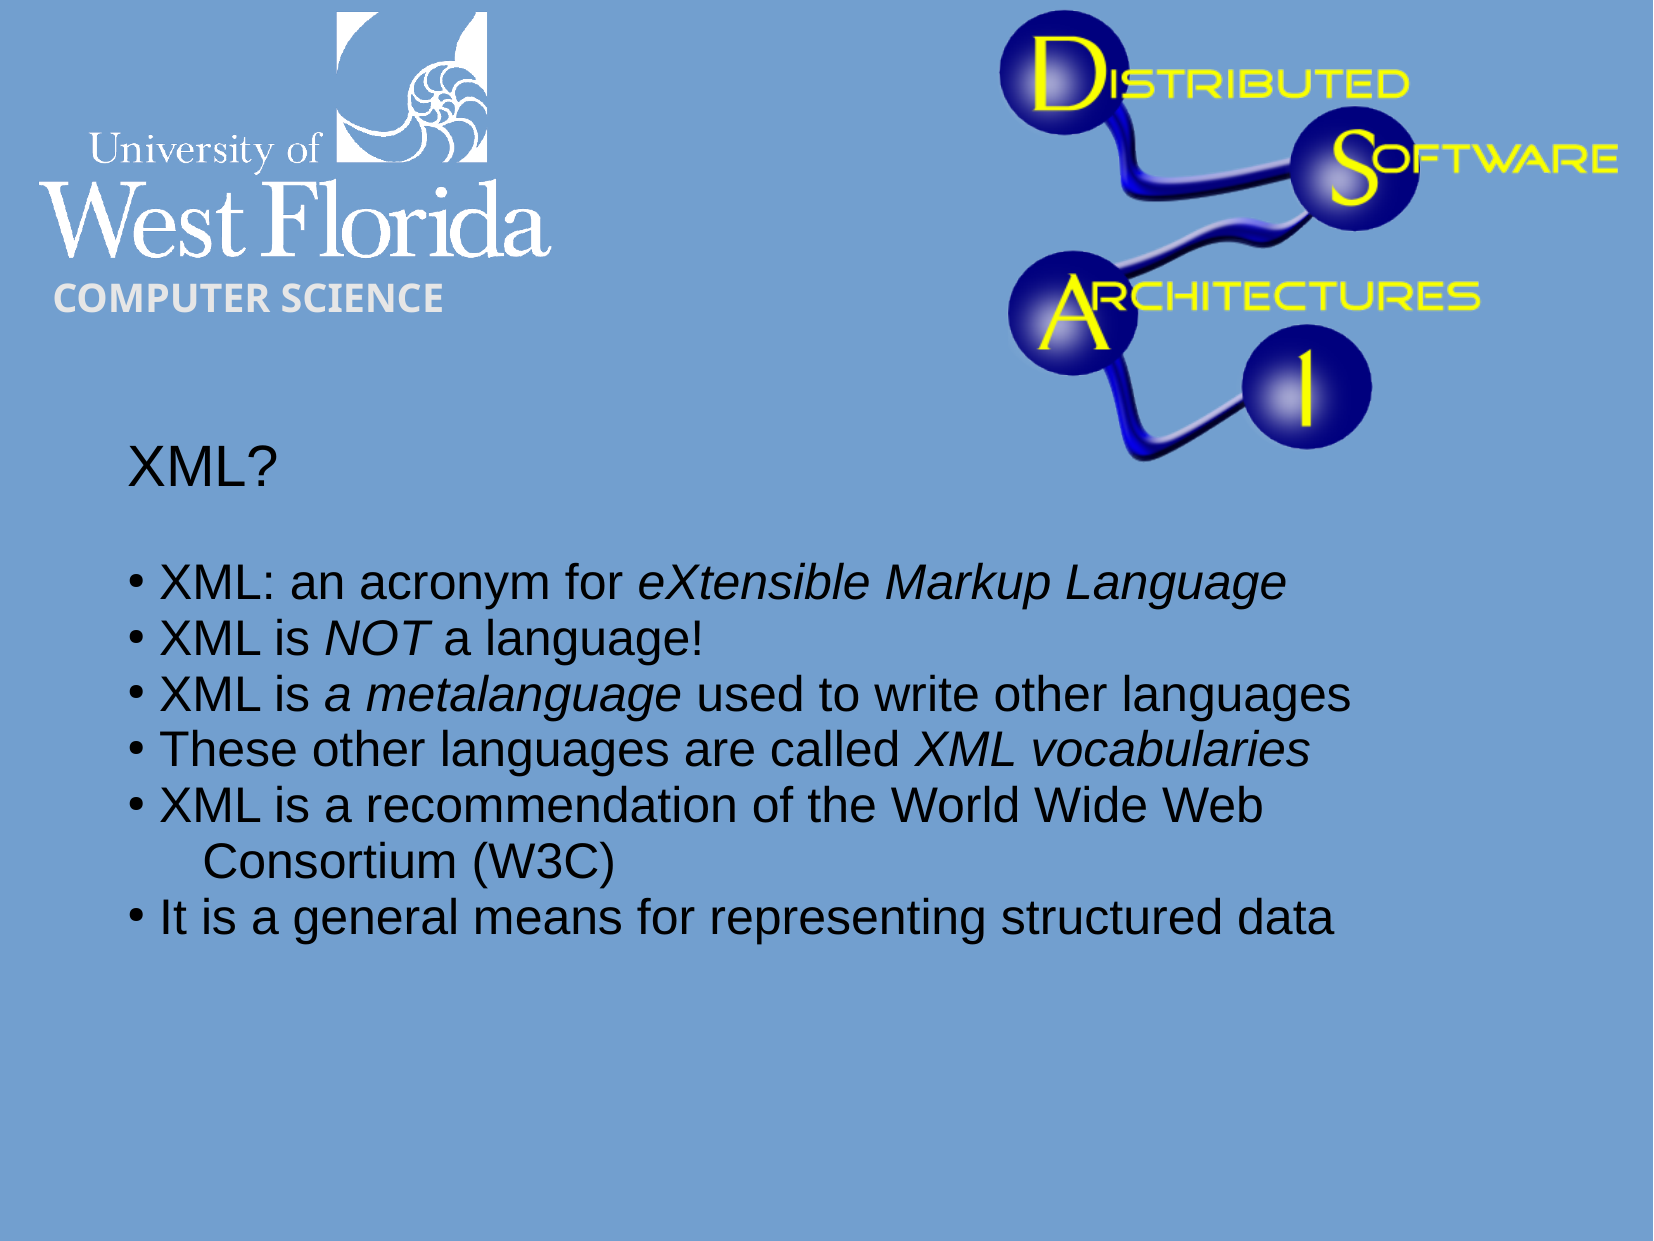

COMPUTER SCIENCE
XML?
 XML: an acronym for eXtensible Markup Language
 XML is NOT a language!
 XML is a metalanguage used to write other languages
 These other languages are called XML vocabularies
 XML is a recommendation of the World Wide Web
	Consortium (W3C)
 It is a general means for representing structured data